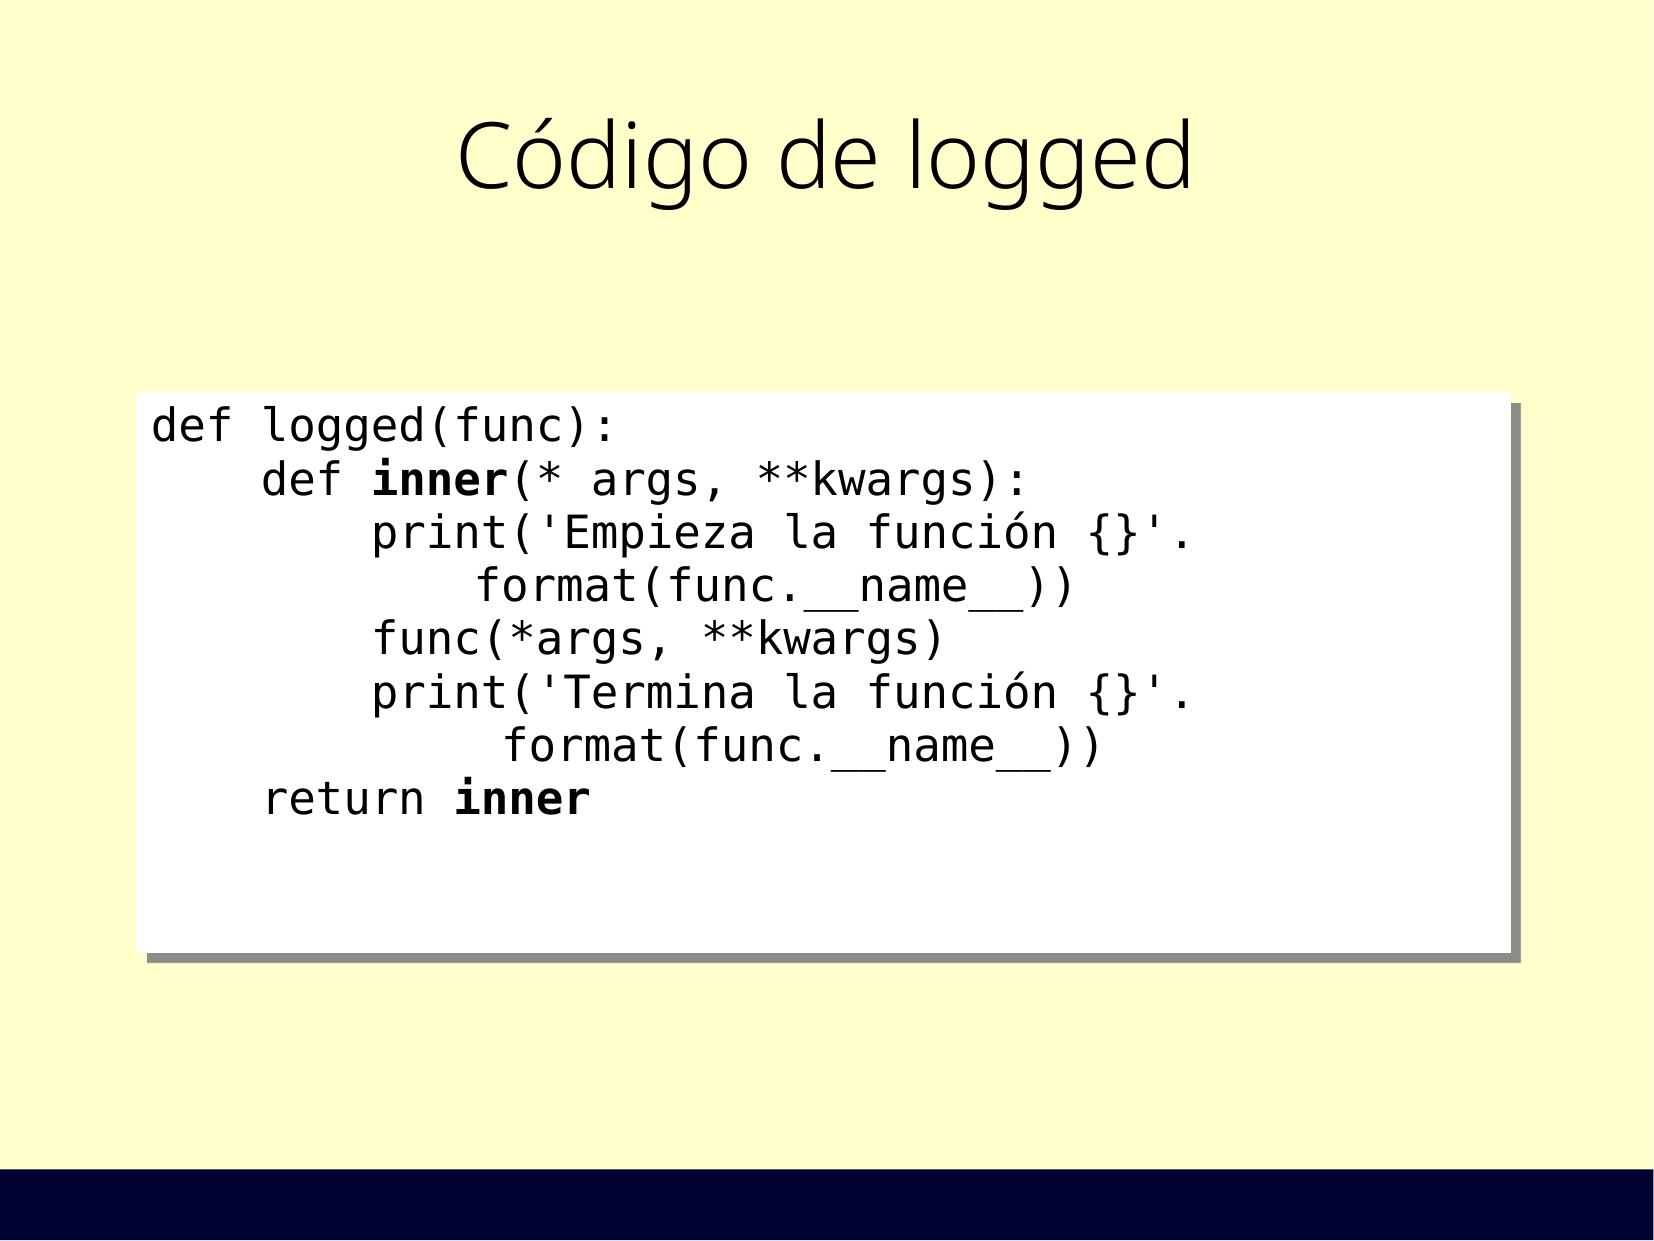

# Código de logged
def logged(func):
 def inner(* args, **kwargs):
 print('Empieza la función {}'.
				 format(func.__name__))
 func(*args, **kwargs)
 print('Termina la función {}'.
				 format(func.__name__))
 return inner